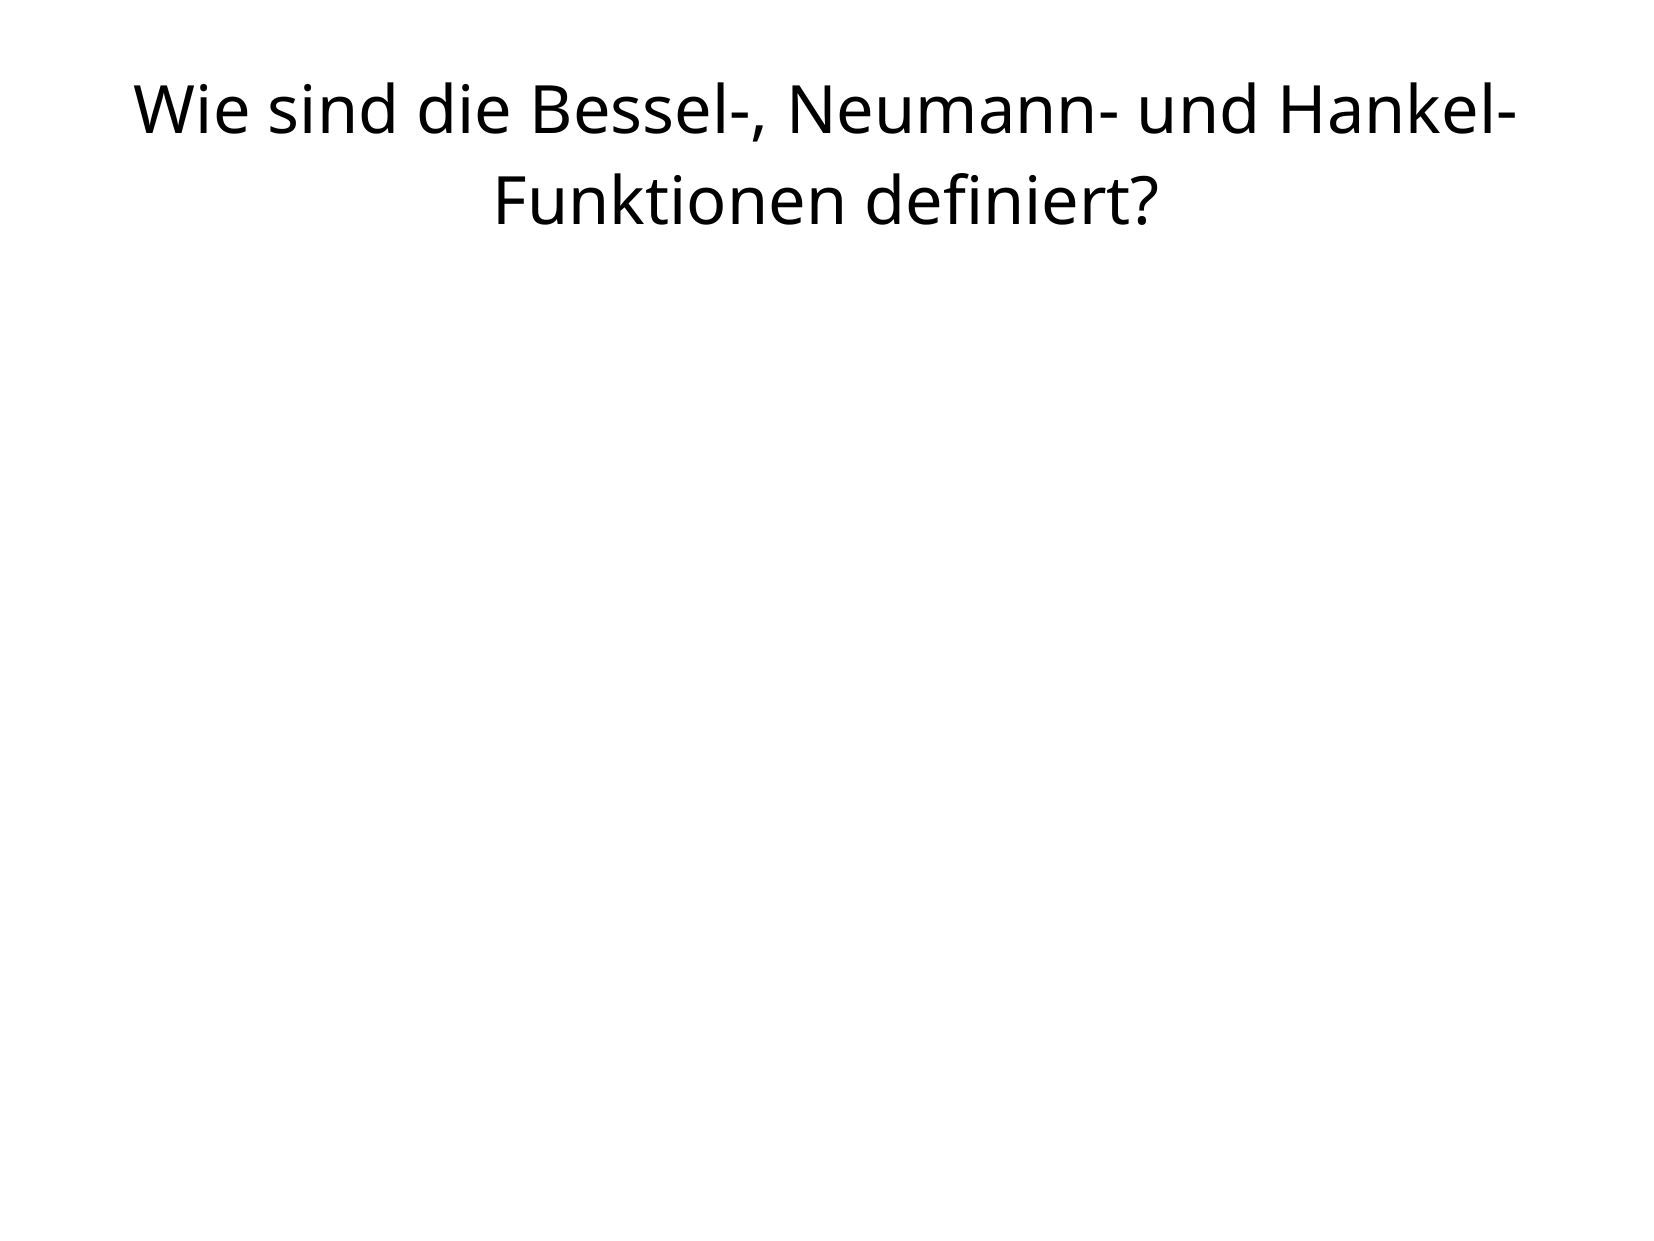

# Wie sind die Bessel-, Neumann- und Hankel-Funktionen definiert?